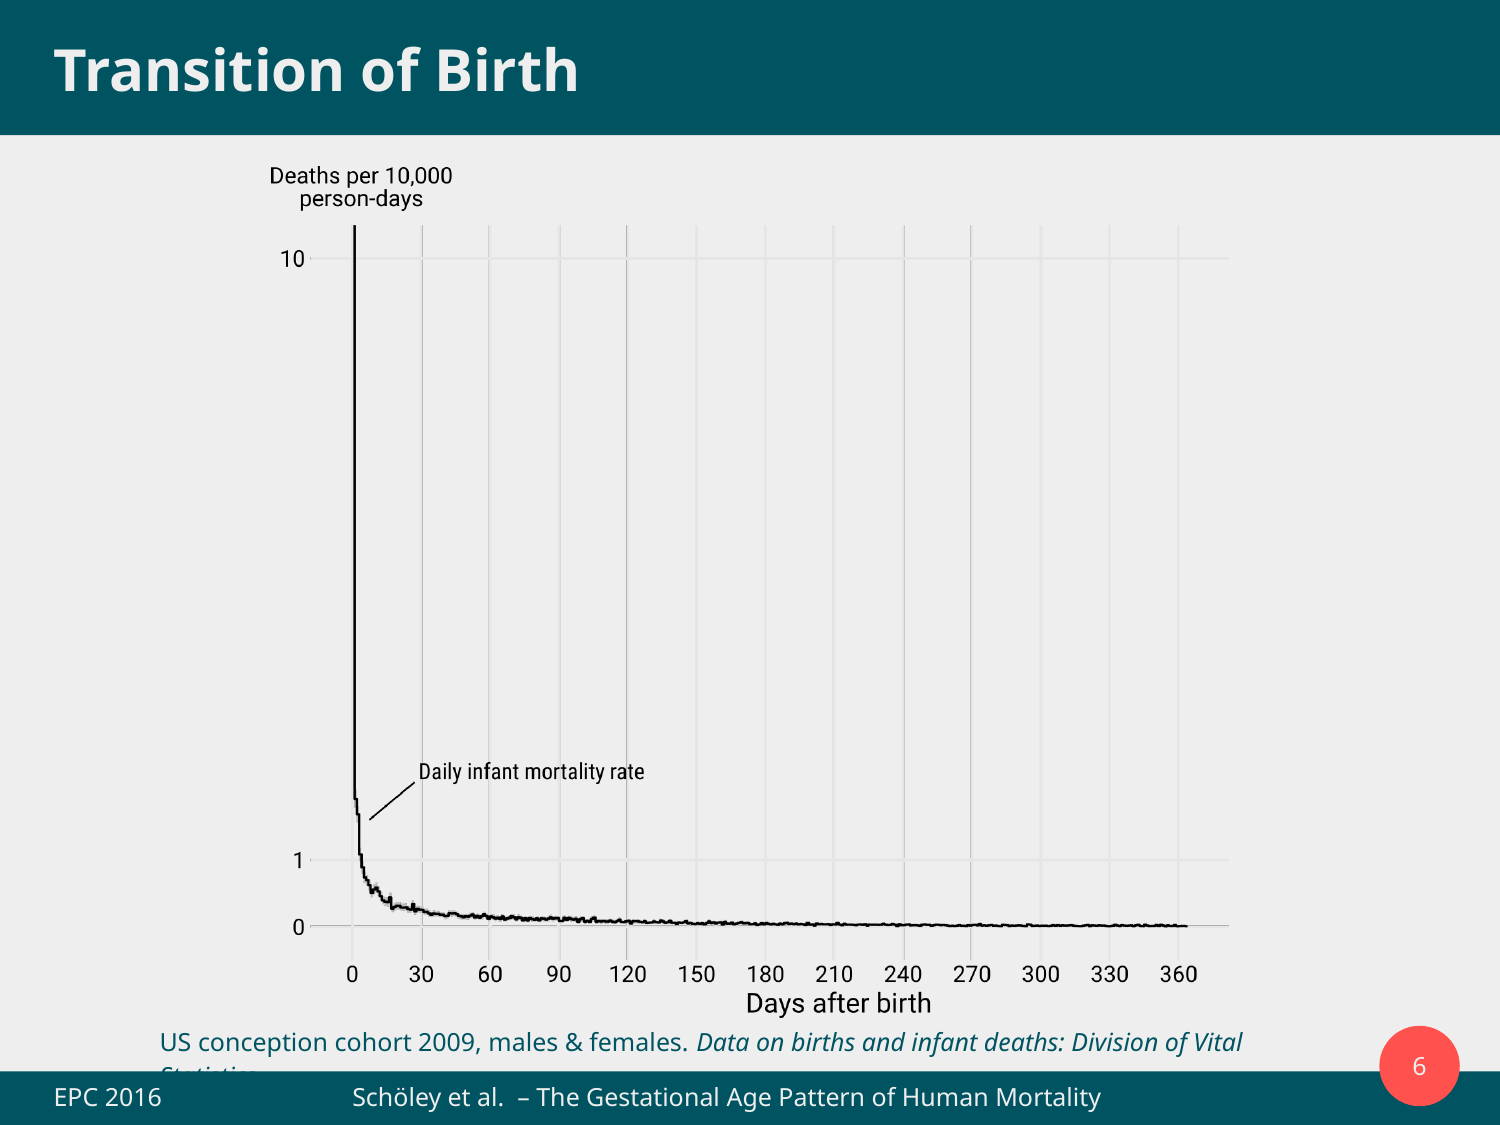

# Transition of Birth
6
US conception cohort 2009, males & females. Data on births and infant deaths: Division of Vital Statistics.
EPC 2016
Schöley et al. – The Gestational Age Pattern of Human Mortality